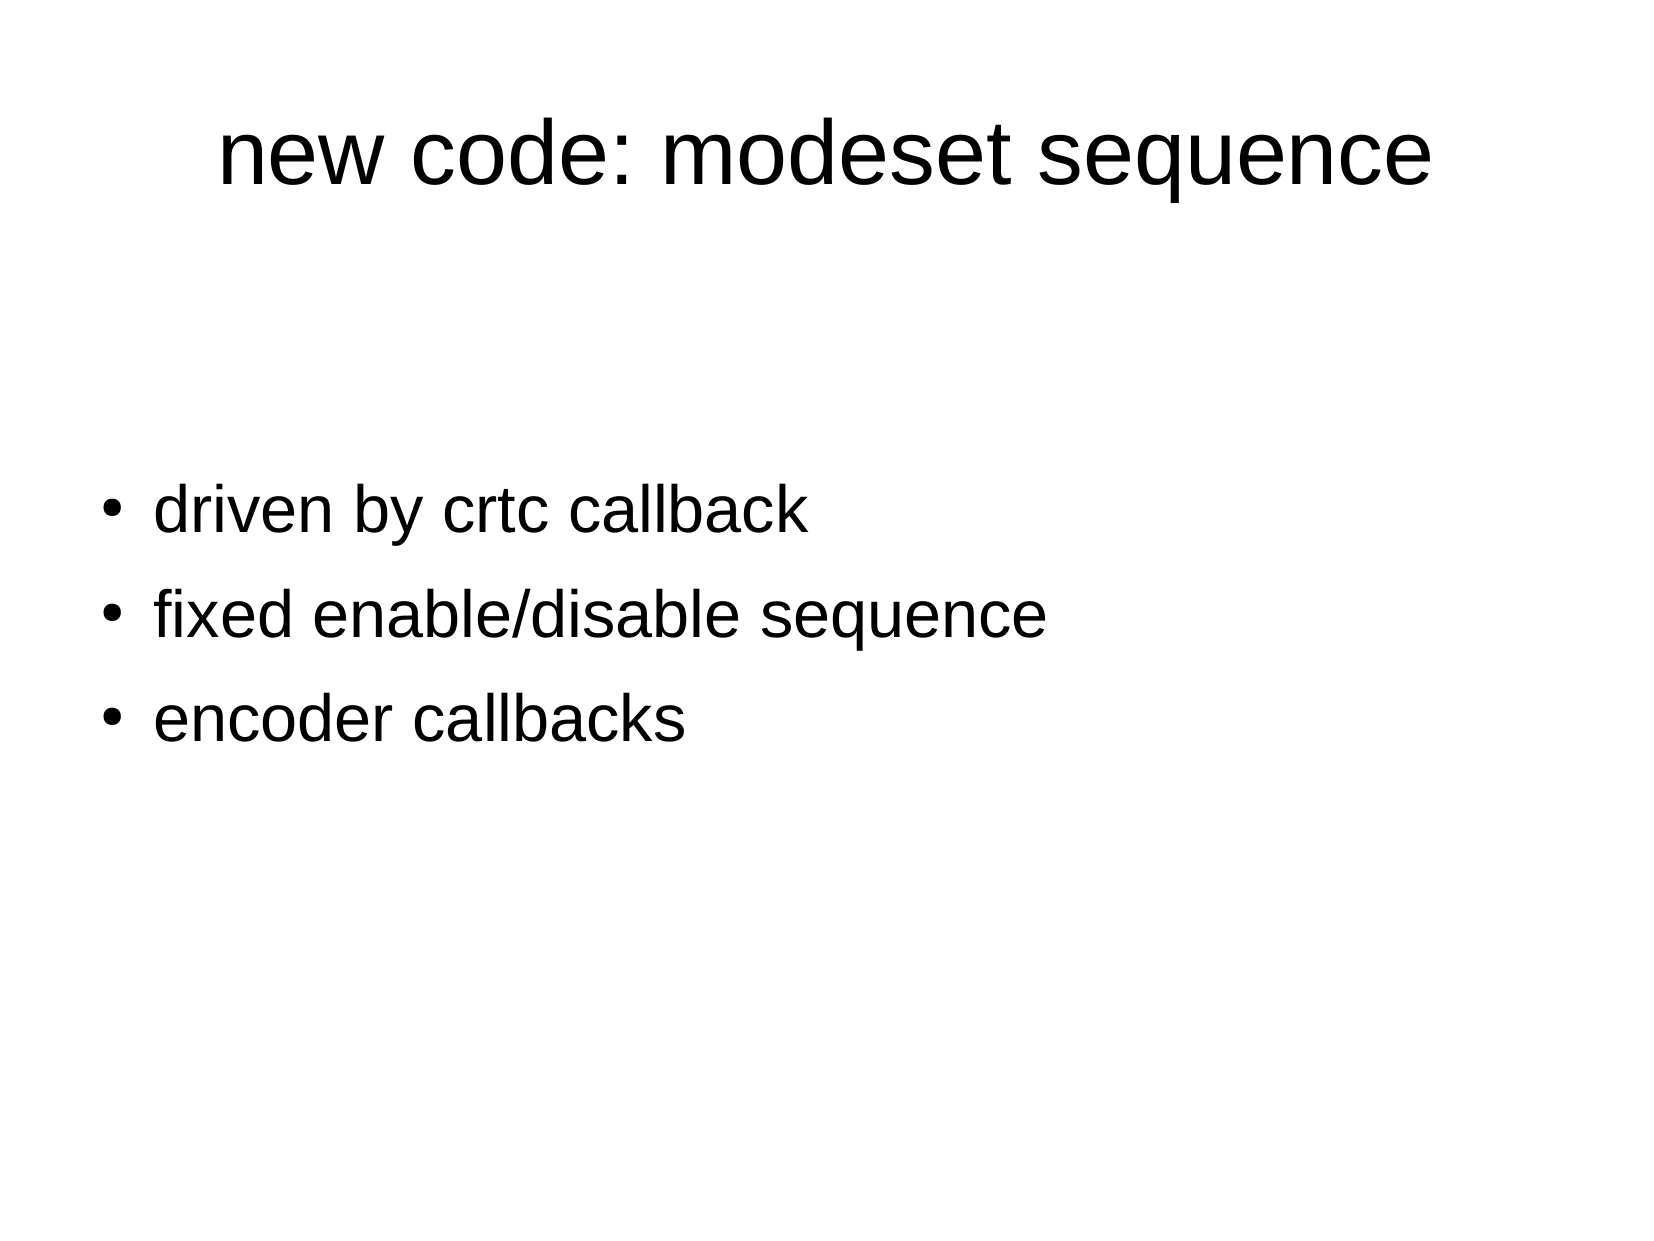

# new code: modeset sequence
driven by crtc callback
fixed enable/disable sequence
encoder callbacks